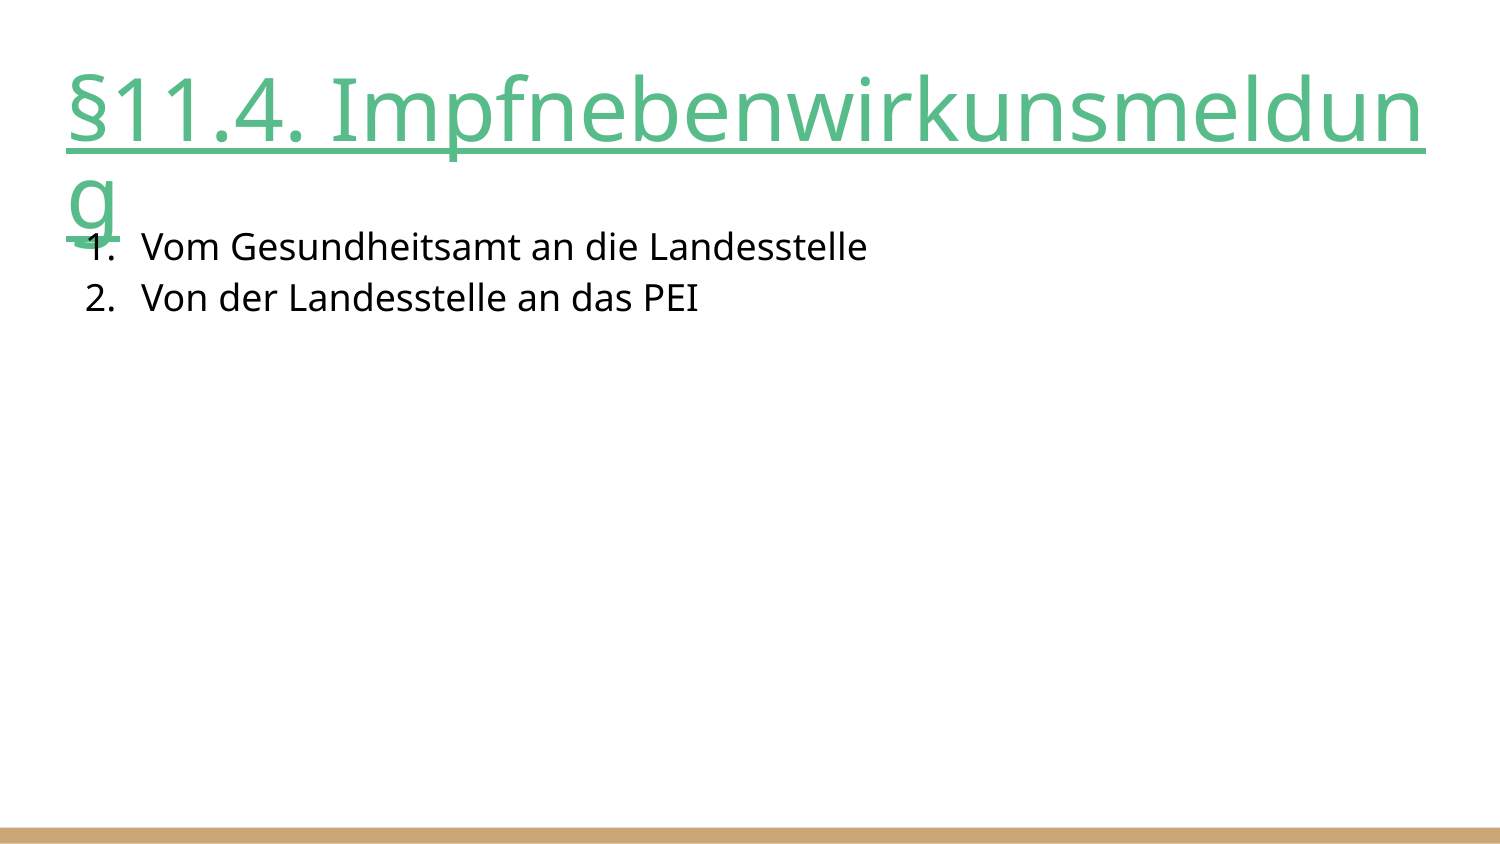

# §11.4. Impfnebenwirkunsmeldung
Vom Gesundheitsamt an die Landesstelle
Von der Landesstelle an das PEI